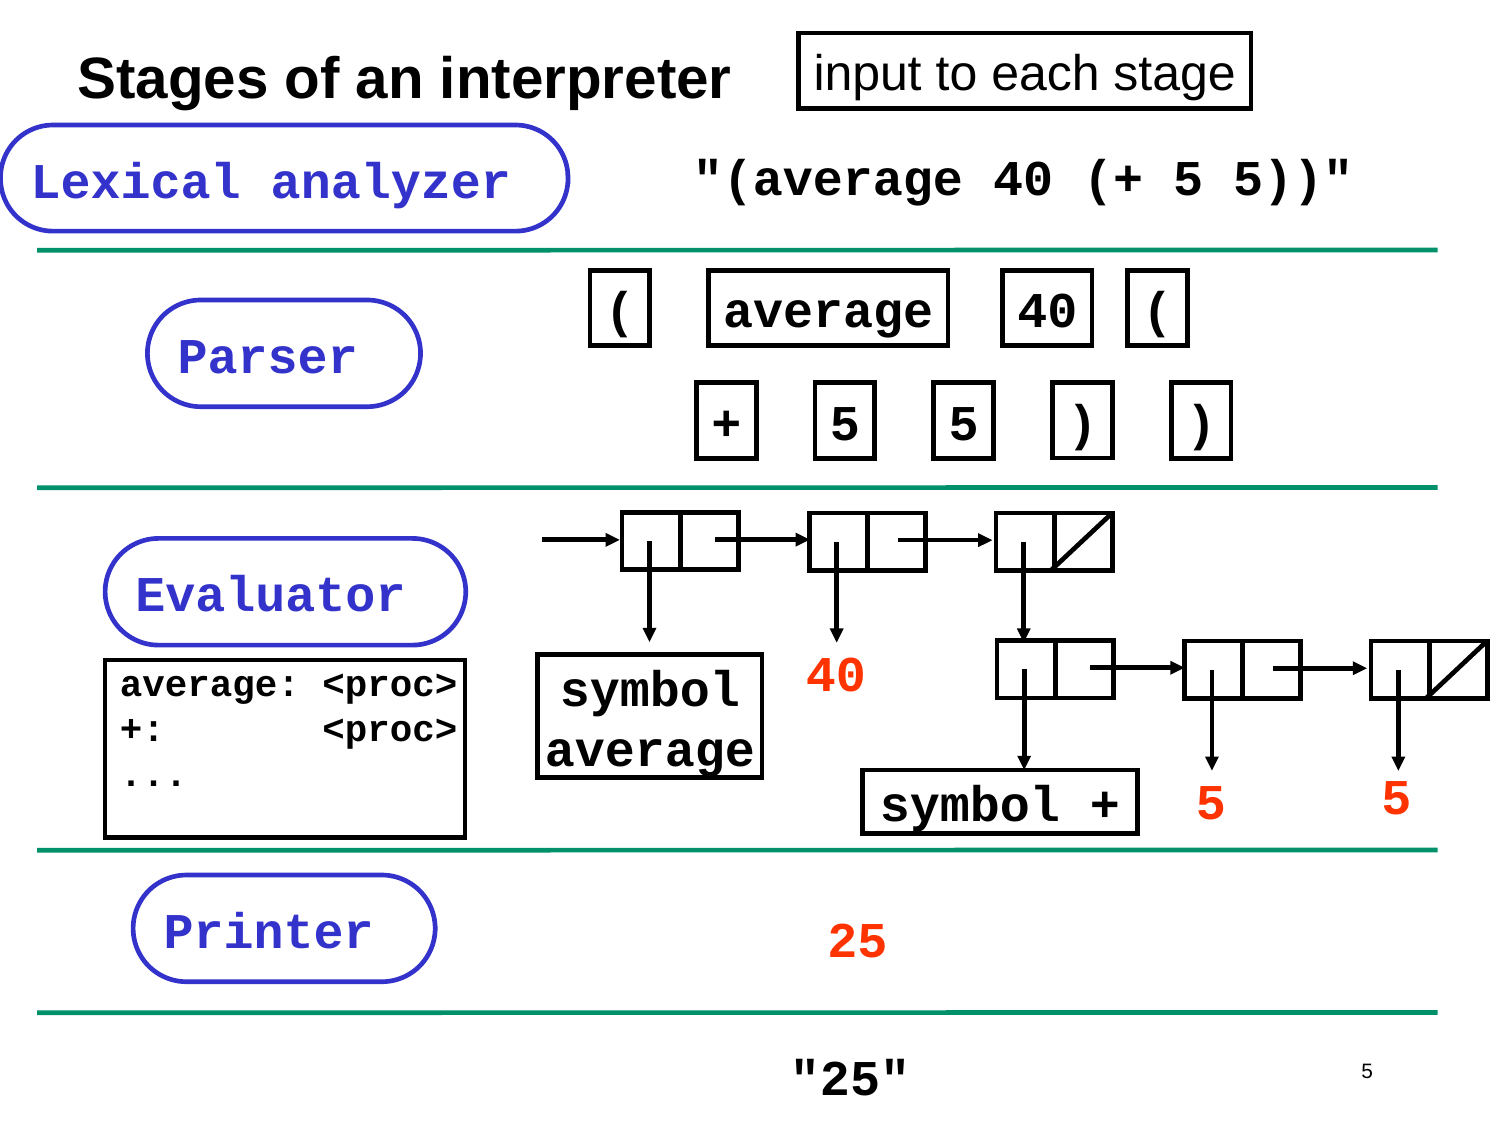

Stages of an interpreter
input to each stage
Lexical analyzer
"(average 40 (+ 5 5))"
(
average
40
(
)
+
5
5
)
Parser
40
symbol
average
average: <proc>
+: <proc>
...
5
symbol +
5
Evaluator
Printer
25
"25"